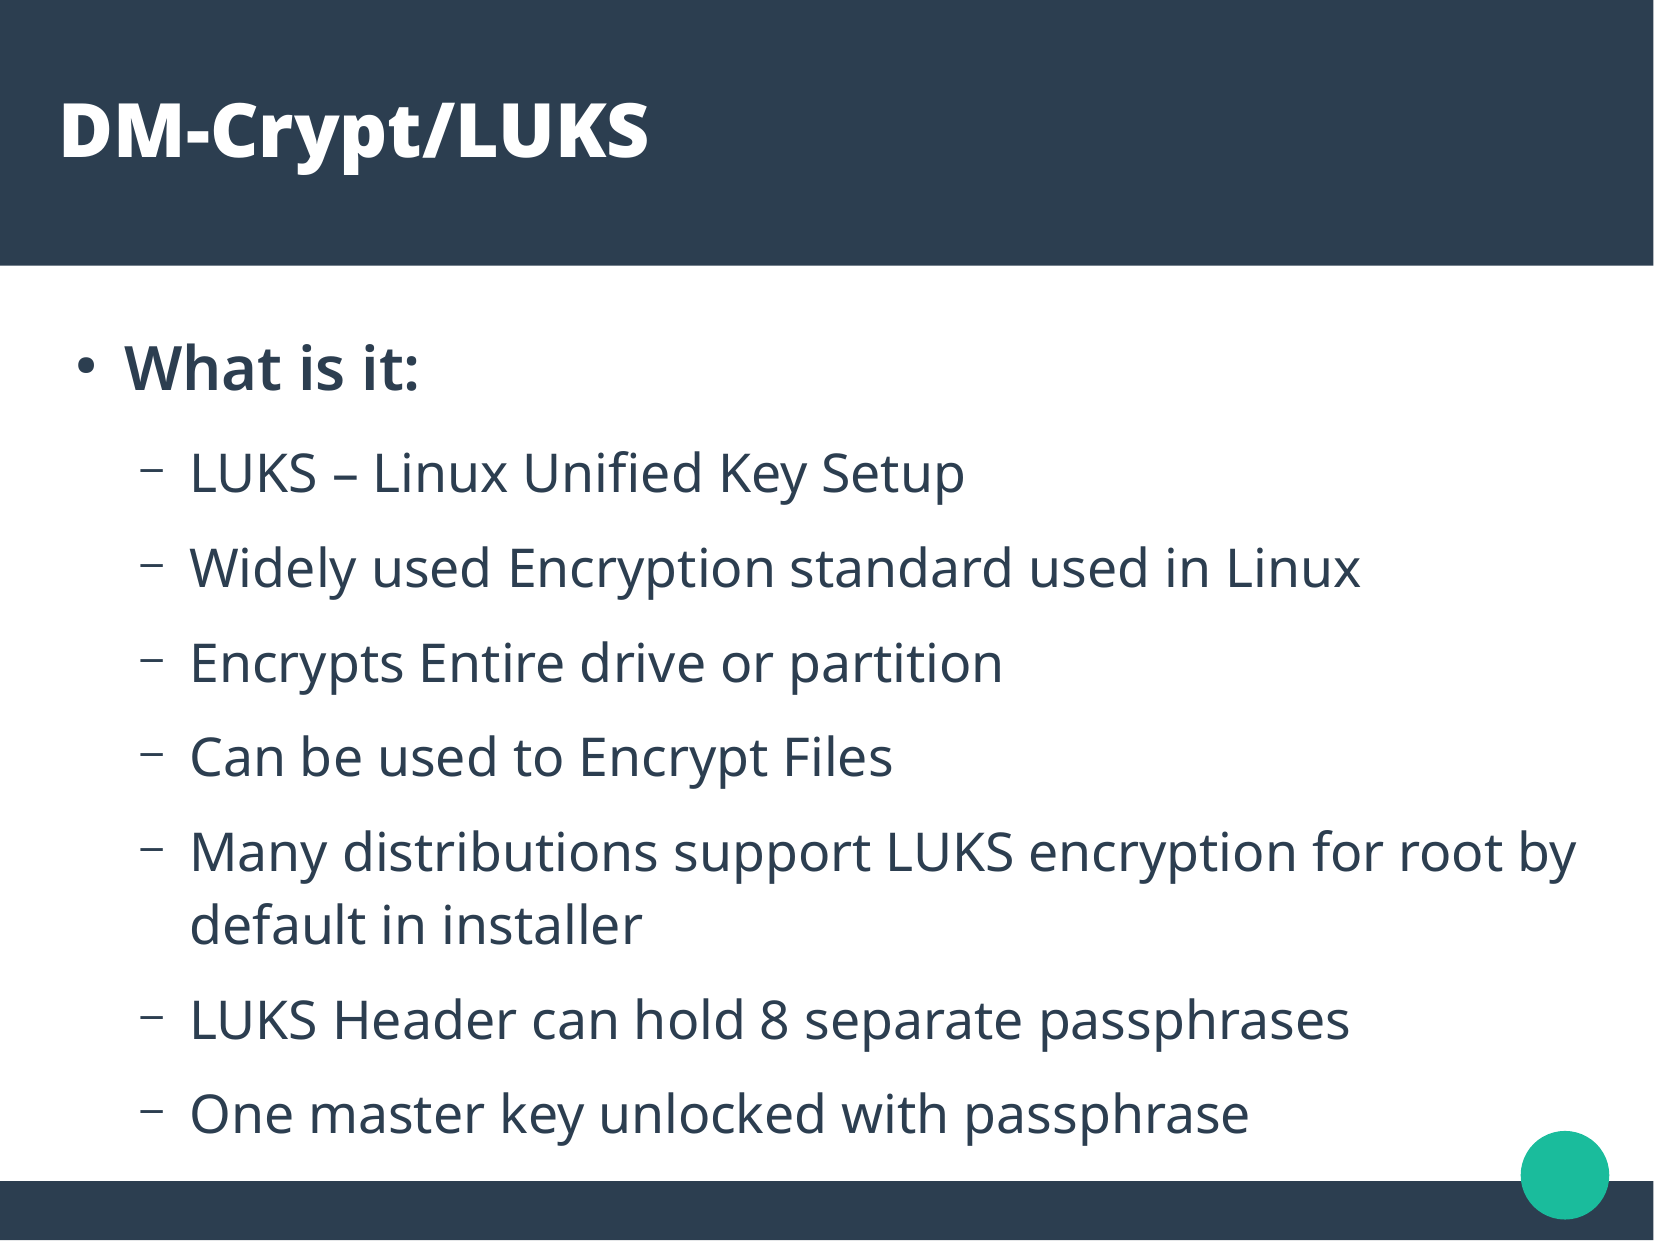

# DM-Crypt/LUKS
What is it:
LUKS – Linux Unified Key Setup
Widely used Encryption standard used in Linux
Encrypts Entire drive or partition
Can be used to Encrypt Files
Many distributions support LUKS encryption for root by default in installer
LUKS Header can hold 8 separate passphrases
One master key unlocked with passphrase